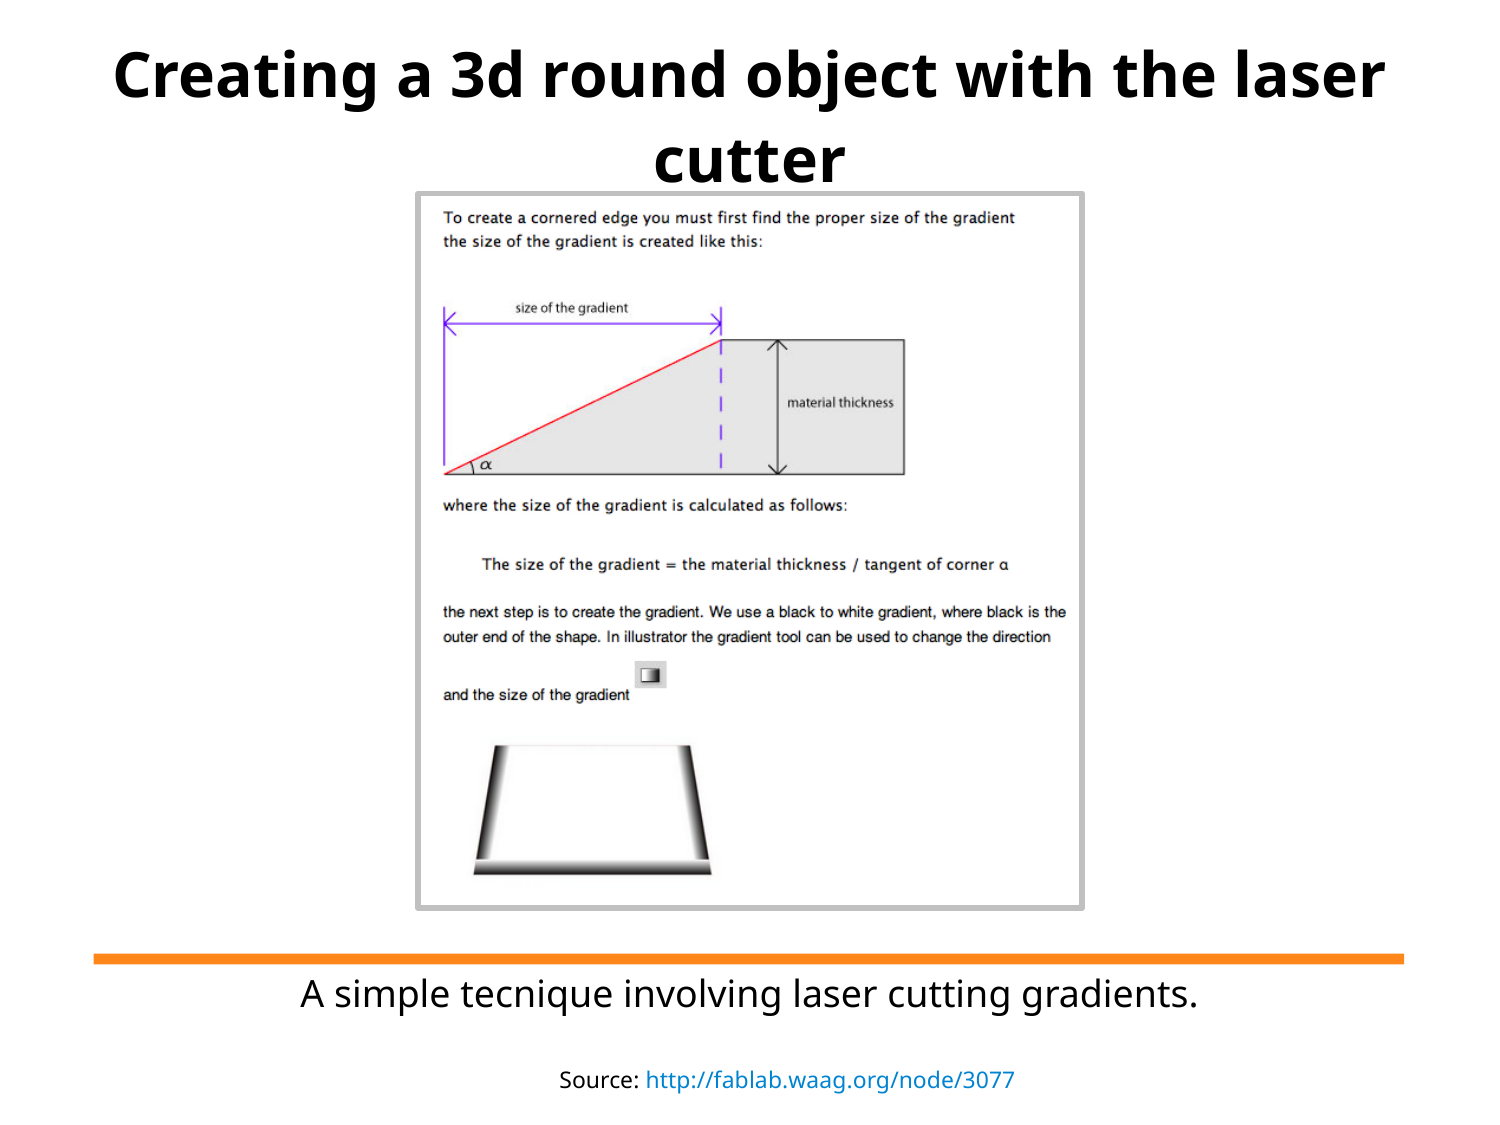

# Creating a 3d round object with the laser cutter
A simple tecnique involving laser cutting gradients.
Source: http://fablab.waag.org/node/3077